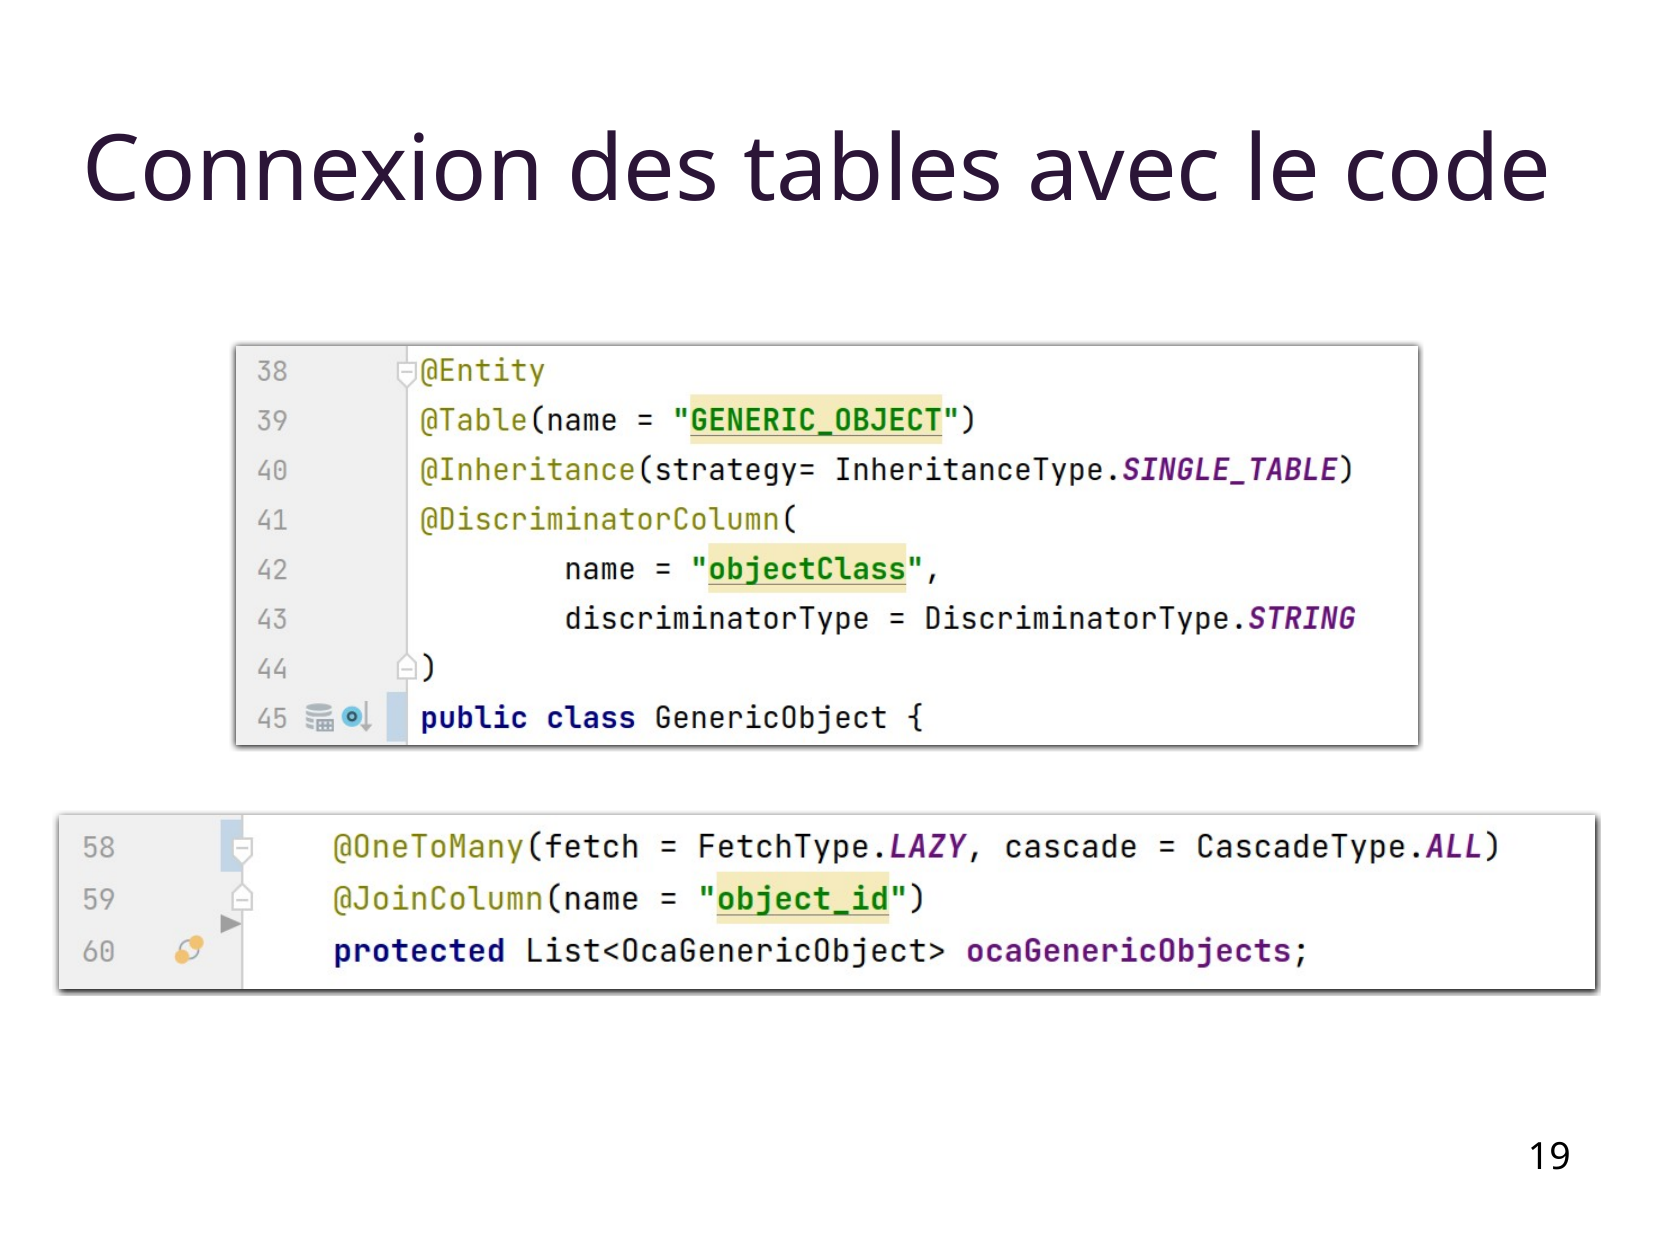

# Connexion des tables avec le code
19